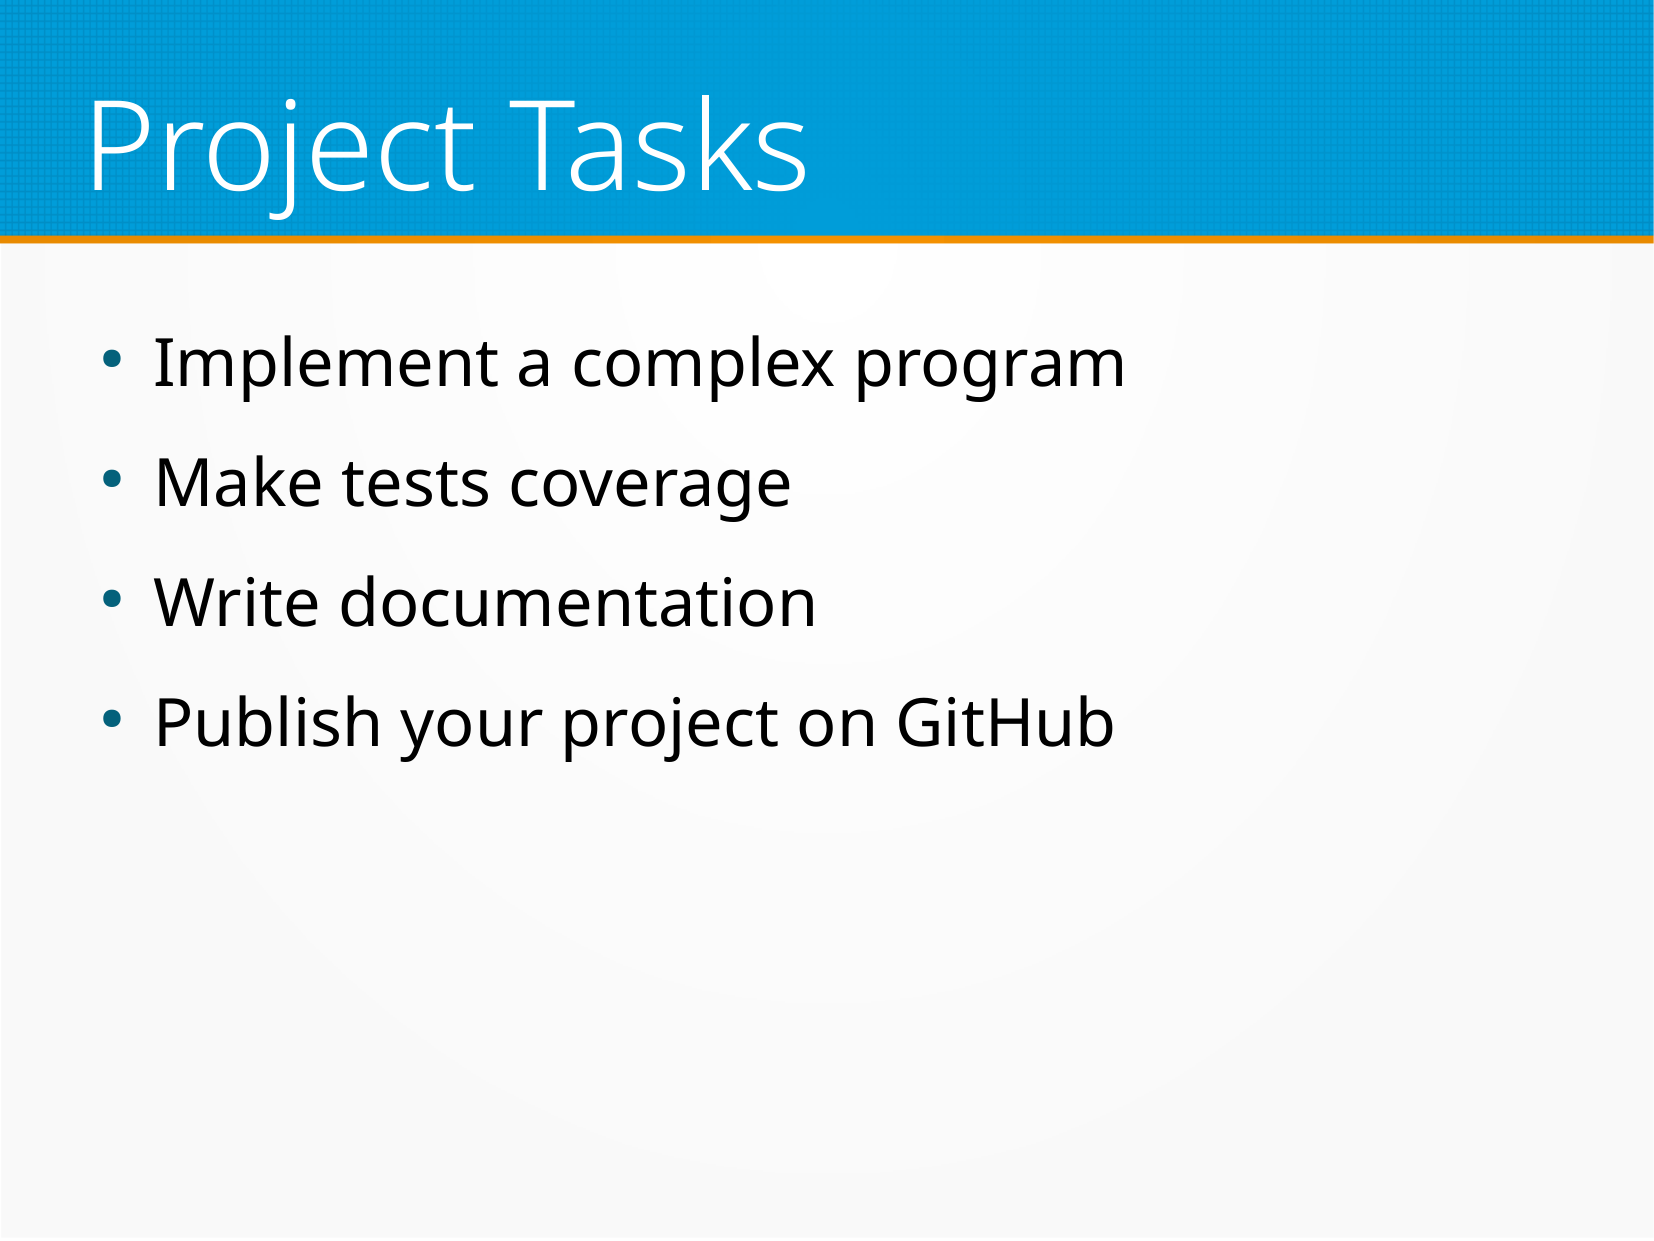

# Project Tasks
Implement a complex program
Make tests coverage
Write documentation
Publish your project on GitHub